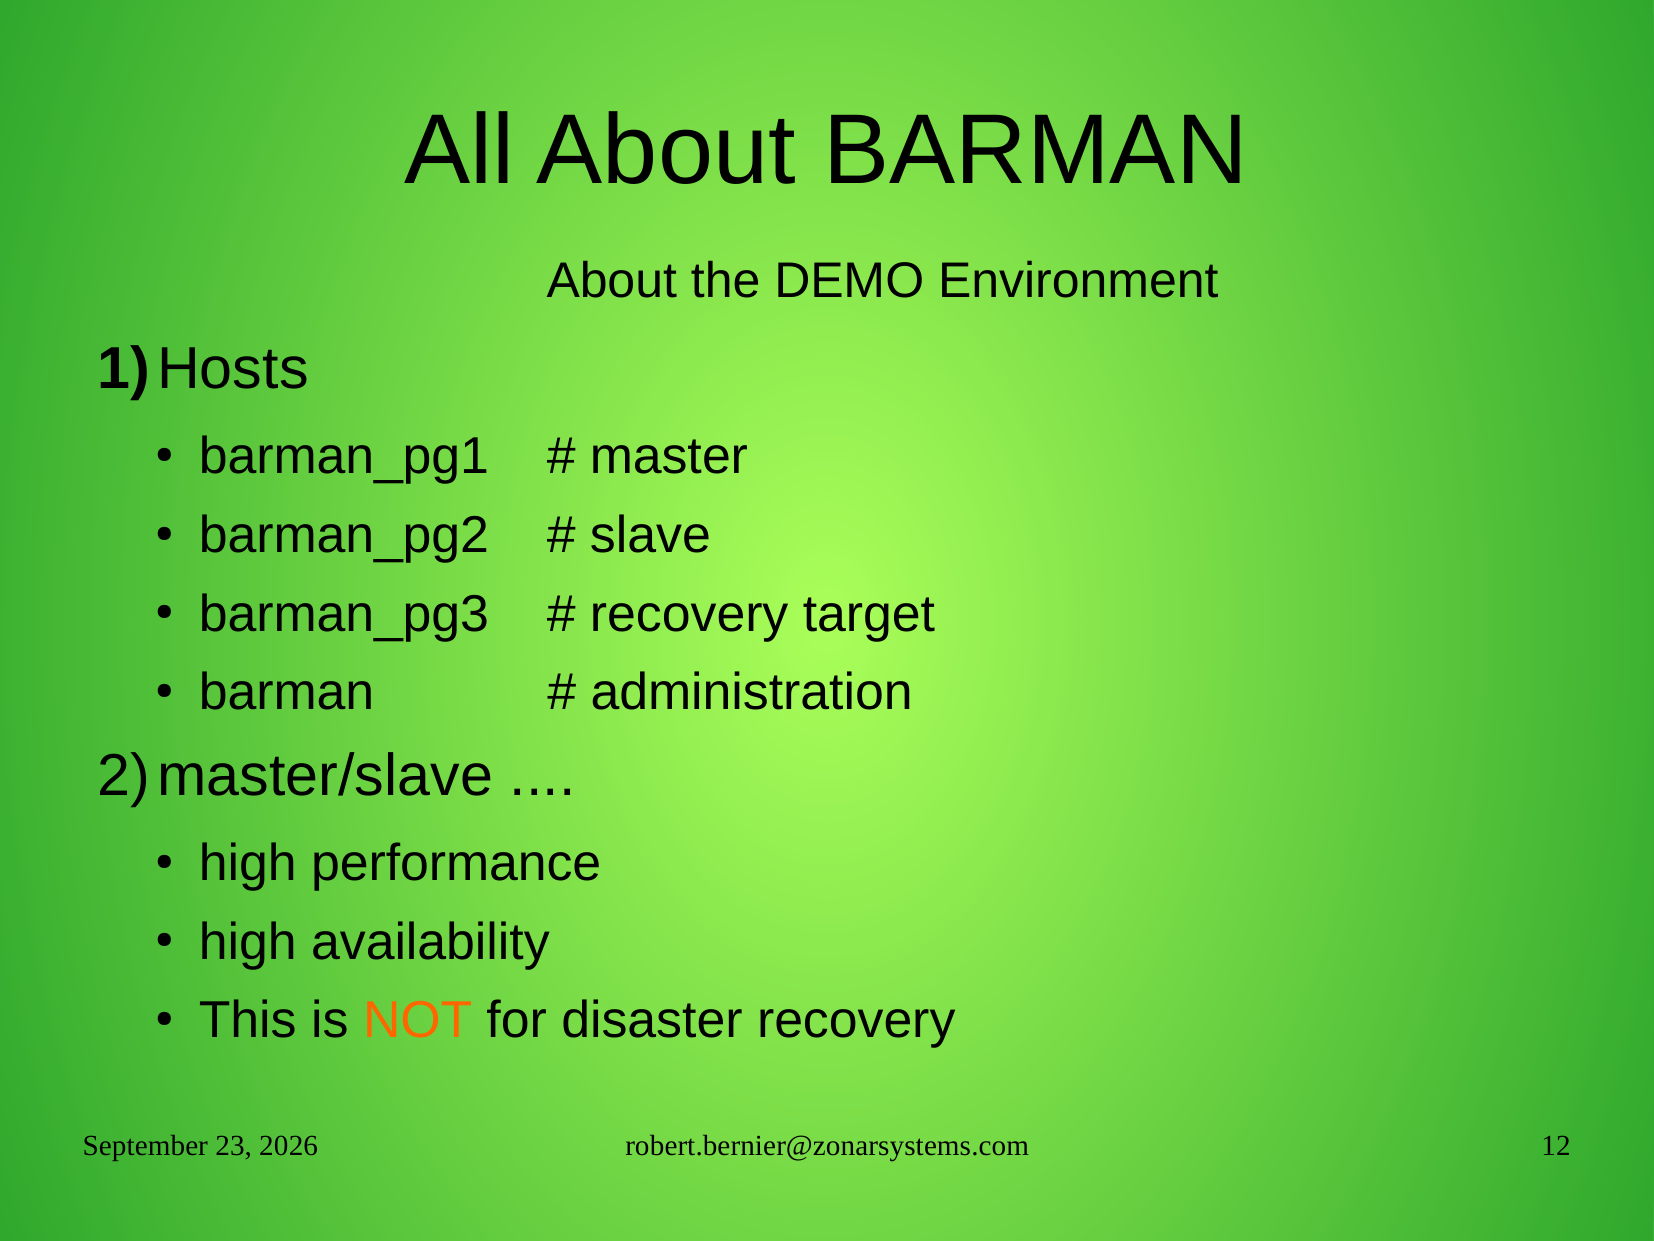

# All About BARMAN
About the DEMO Environment
 Hosts
barman_pg1 # master
barman_pg2 # slave
barman_pg3 # recovery target
barman # administration
 master/slave ....
high performance
high availability
This is NOT for disaster recovery
robert.bernier@zonarsystems.com
12